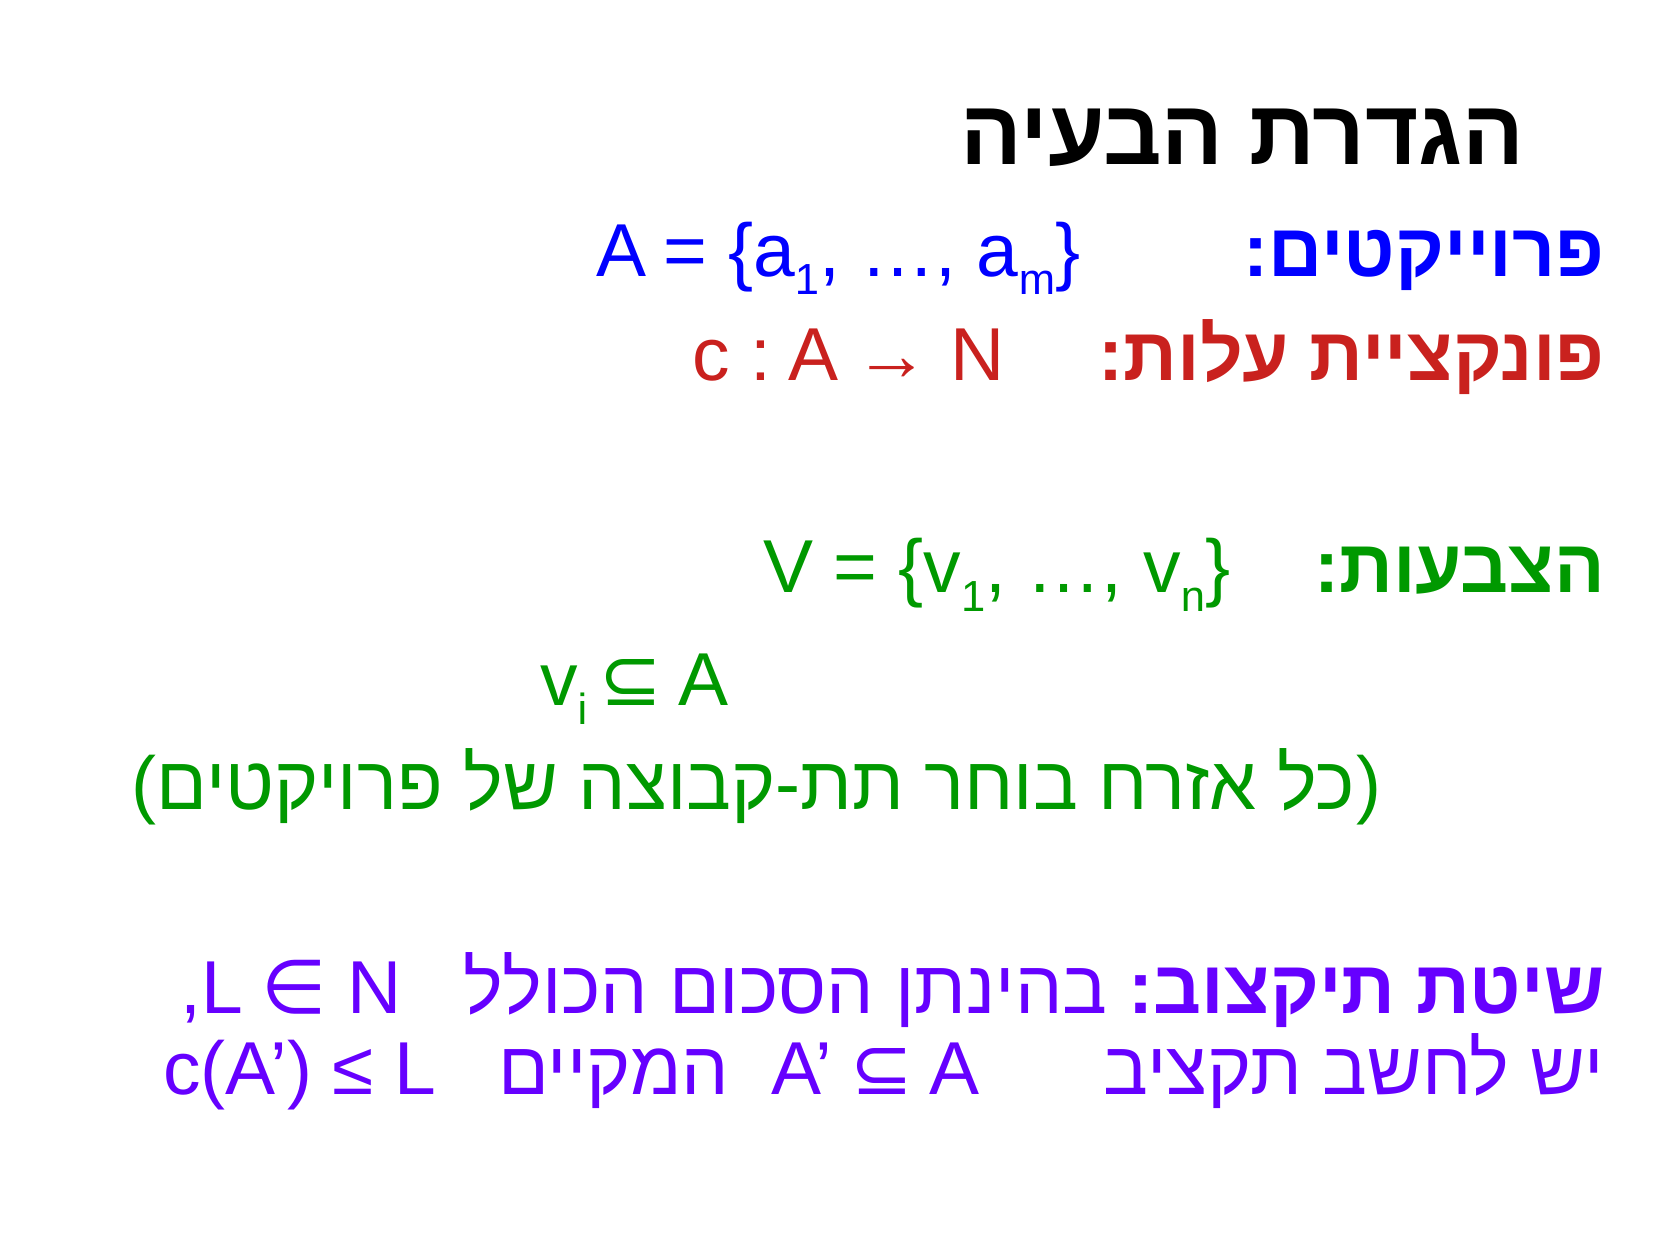

# הגדרת הבעיה
פרוייקטים: 			A = {a1, …, am}
פונקציית עלות: 	 	c : A → N
הצבעות:			V = {v1, …, vn}
			 	vi ⊆ A
 (כל אזרח בוחר תת-קבוצה של פרויקטים)
שיטת תיקצוב:	 בהינתן הסכום הכולל L ∈ N,
יש לחשב תקציב A’ ⊆ A המקיים c(A’) ≤ L